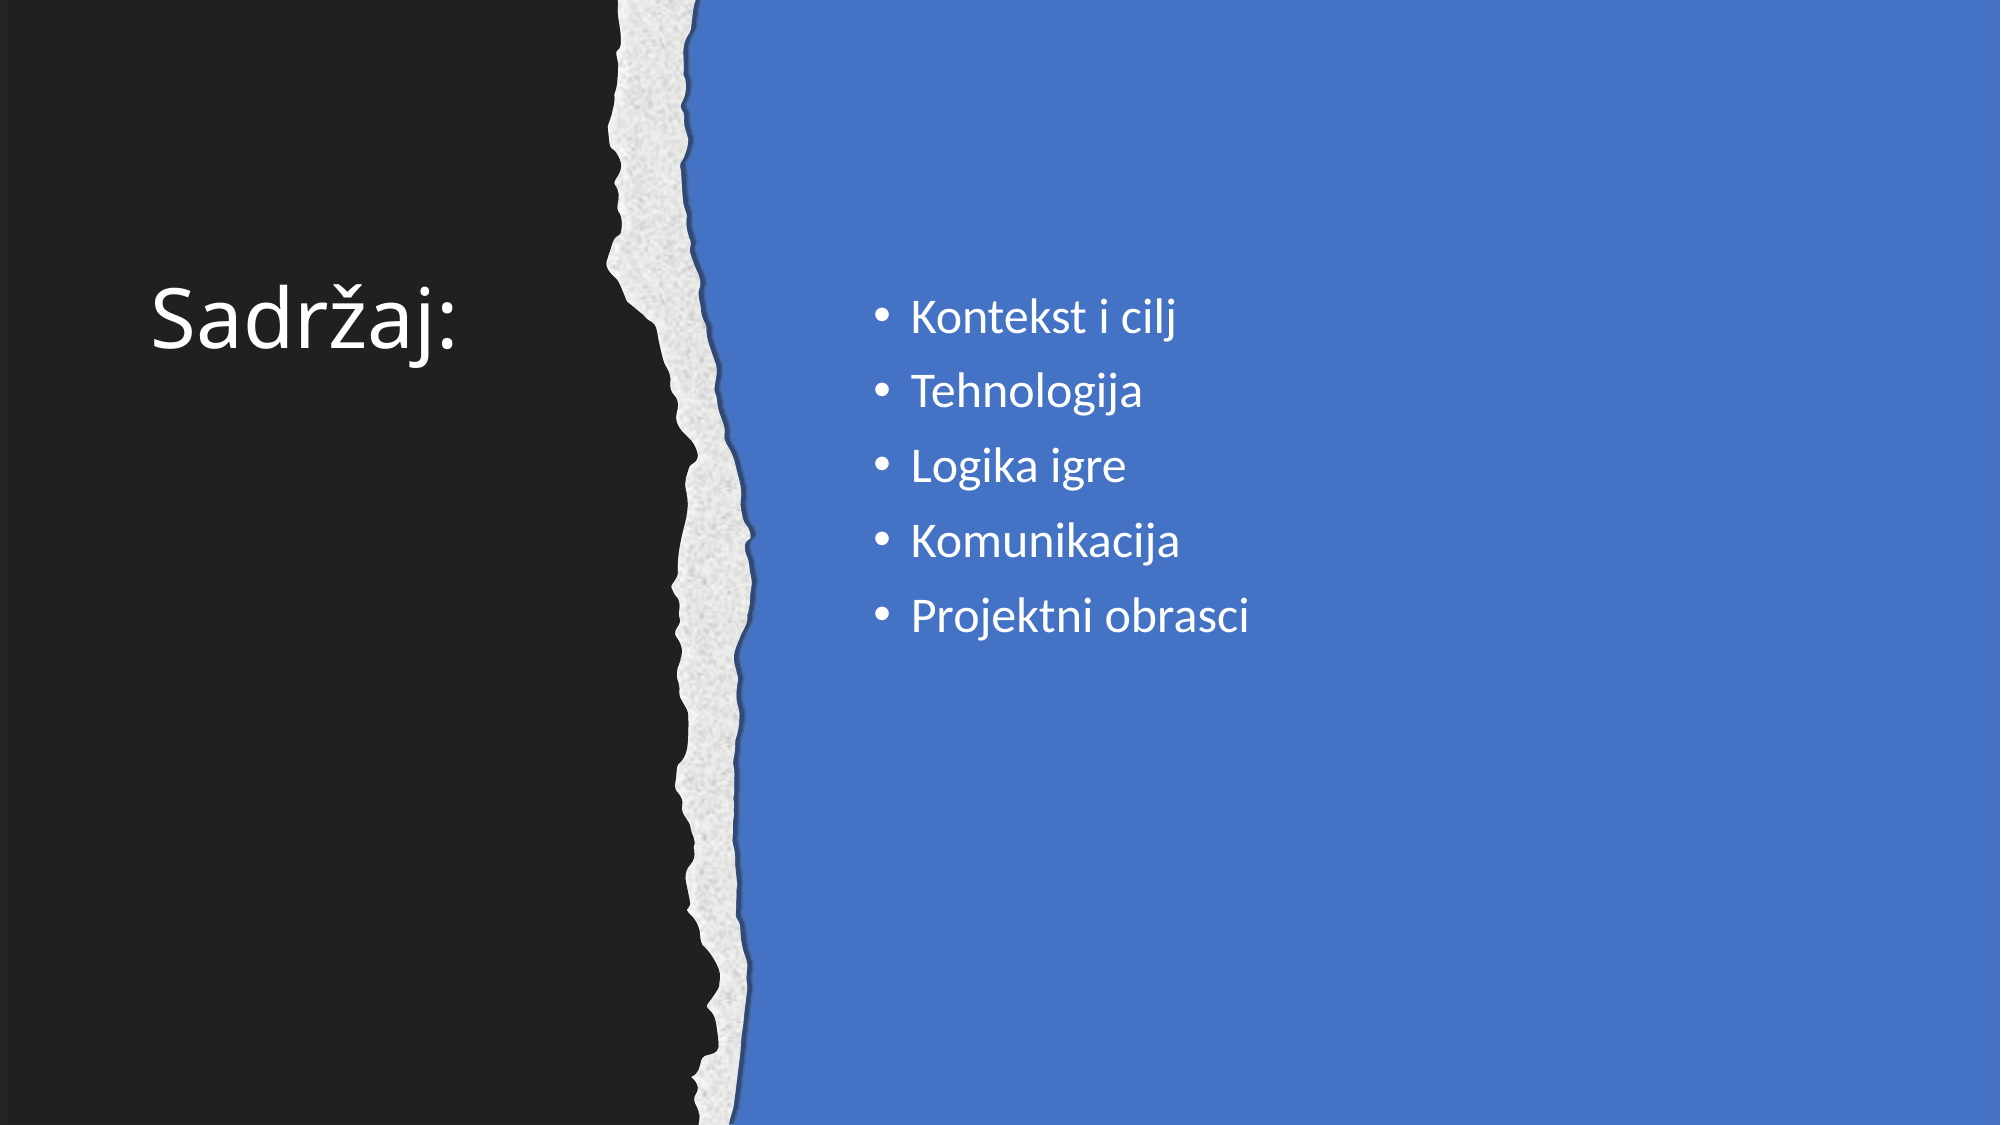

# Sadržaj:
Kontekst i cilj
Tehnologija
Logika igre
Komunikacija
Projektni obrasci